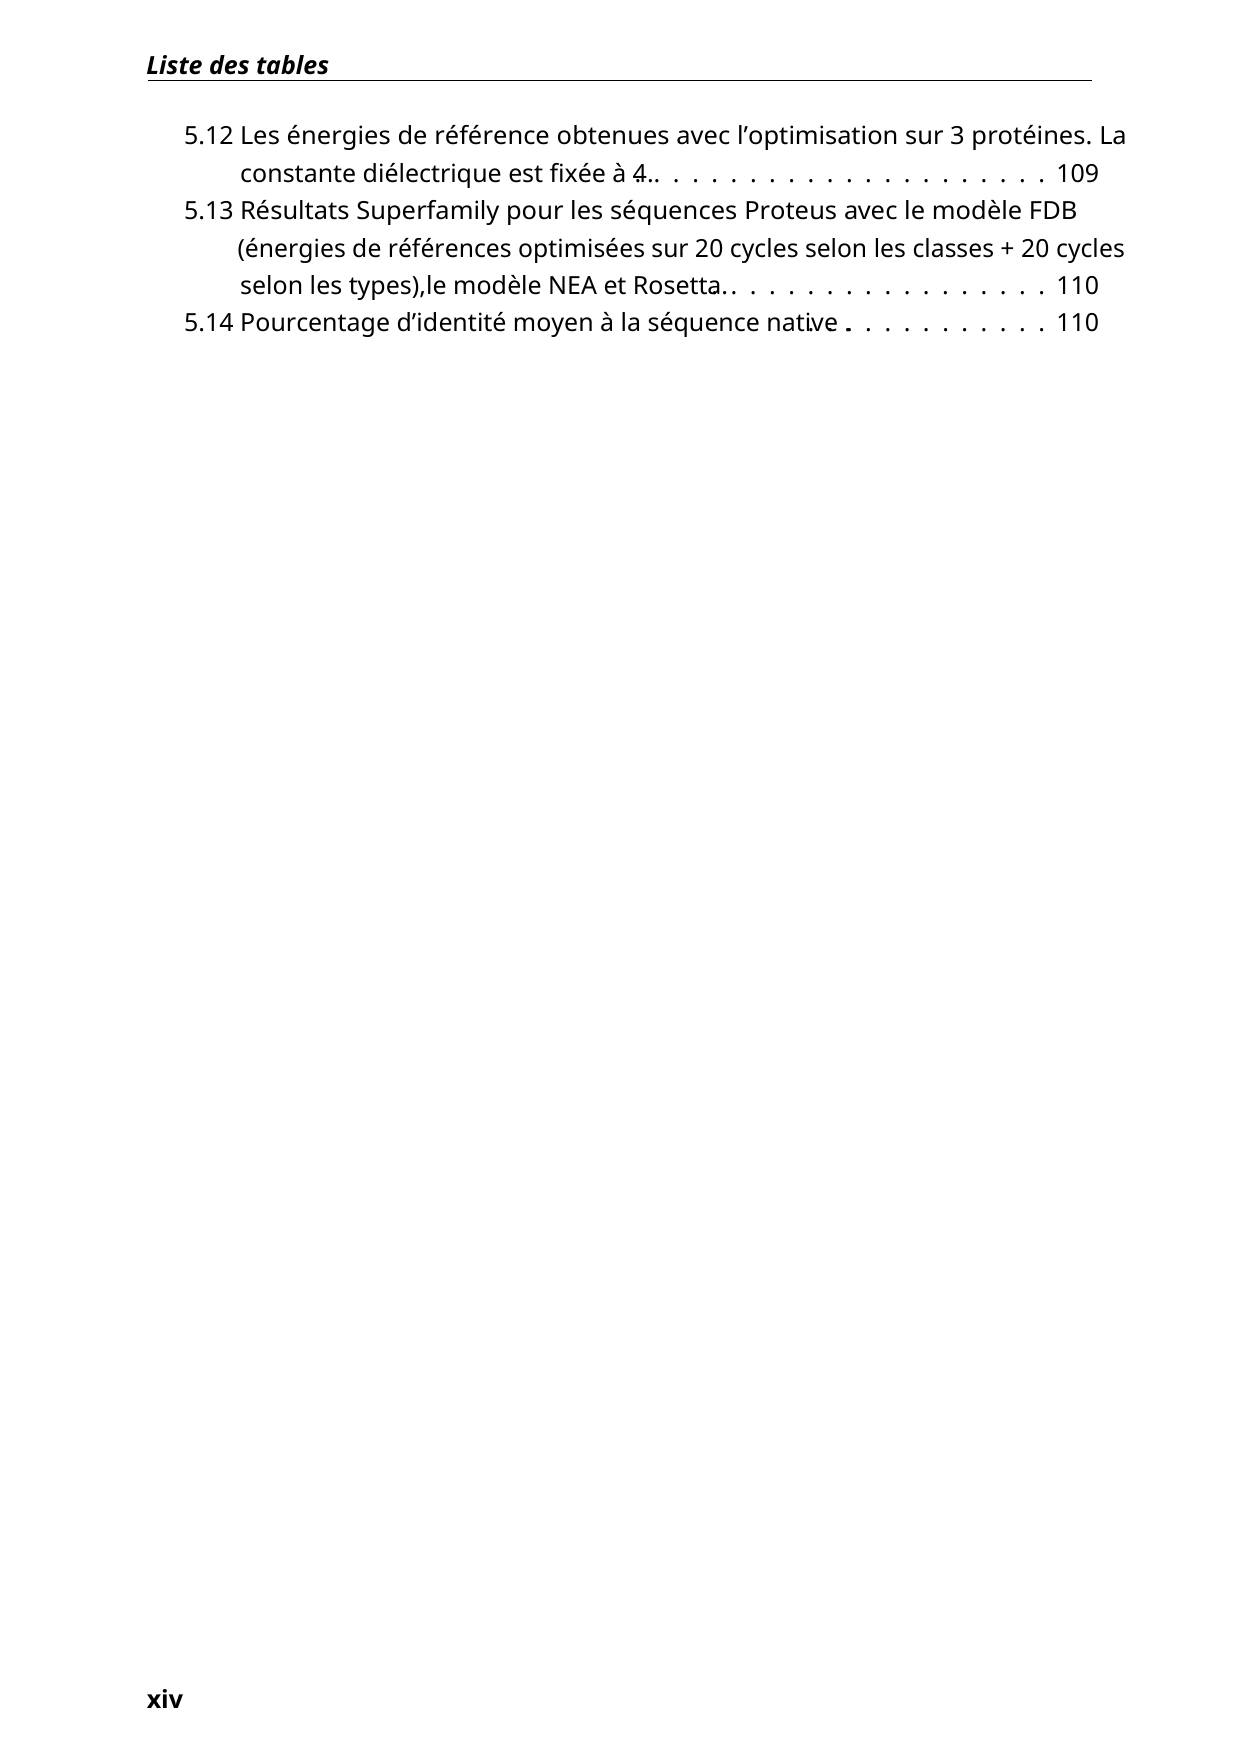

Liste des tables
5.12
Les énergies de référence obtenues avec l’optimisation sur 3 protéines. La
constante diélectrique est fixée à 4.
.
.
.
.
.
.
.
.
.
.
.
.
.
.
.
.
.
.
.
.
.
.
109
5.13
Résultats Superfamily pour les séquences Proteus avec le modèle FDB
(énergies de références optimisées sur 20 cycles selon les classes + 20 cycles
selon les types),le modèle NEA et Rosetta.
.
.
.
.
.
.
.
.
.
.
.
.
.
.
.
.
.
.
110
5.14 Pourcentage d’identité moyen à la séquence native .
.
.
.
.
.
.
.
.
.
.
.
.
.
110
xiv